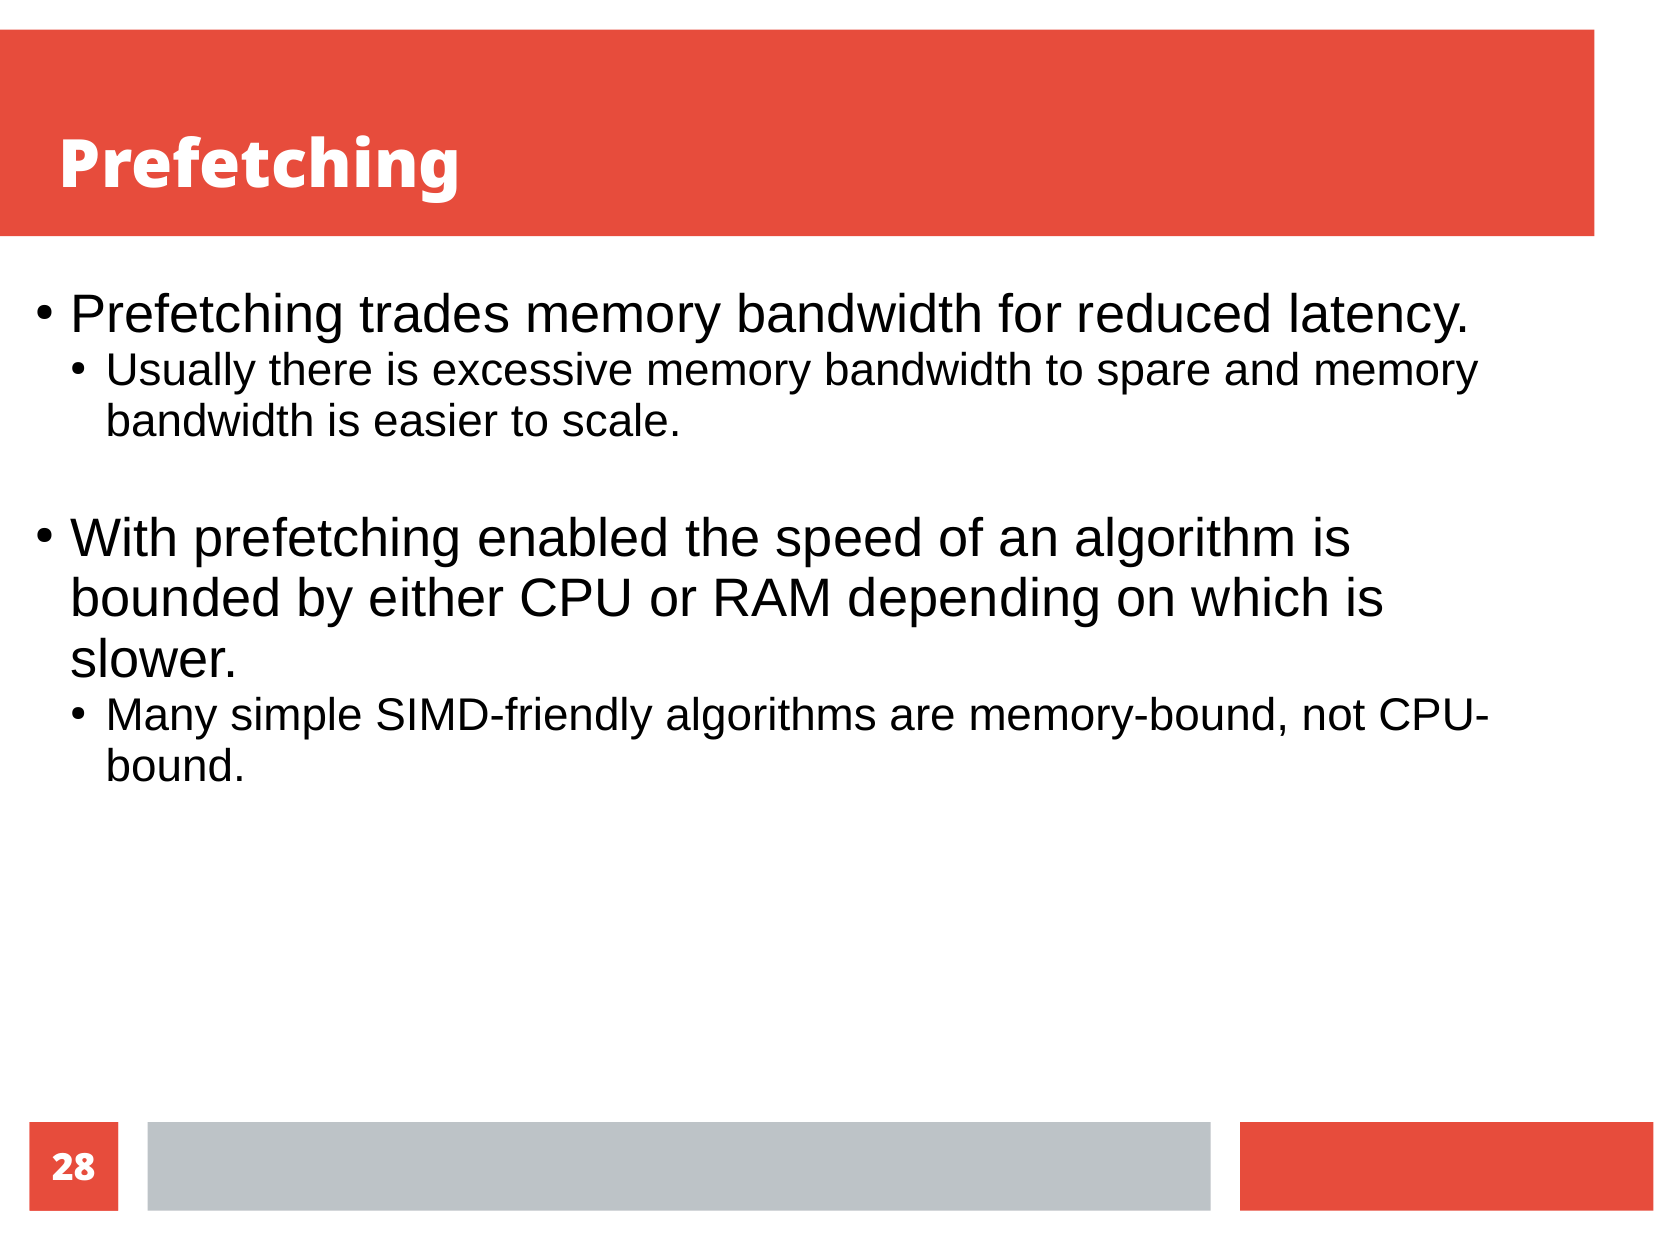

# Prefetching
Prefetching trades memory bandwidth for reduced latency.
Usually there is excessive memory bandwidth to spare and memory bandwidth is easier to scale.
With prefetching enabled the speed of an algorithm is bounded by either CPU or RAM depending on which is slower.
Many simple SIMD-friendly algorithms are memory-bound, not CPU-bound.
28